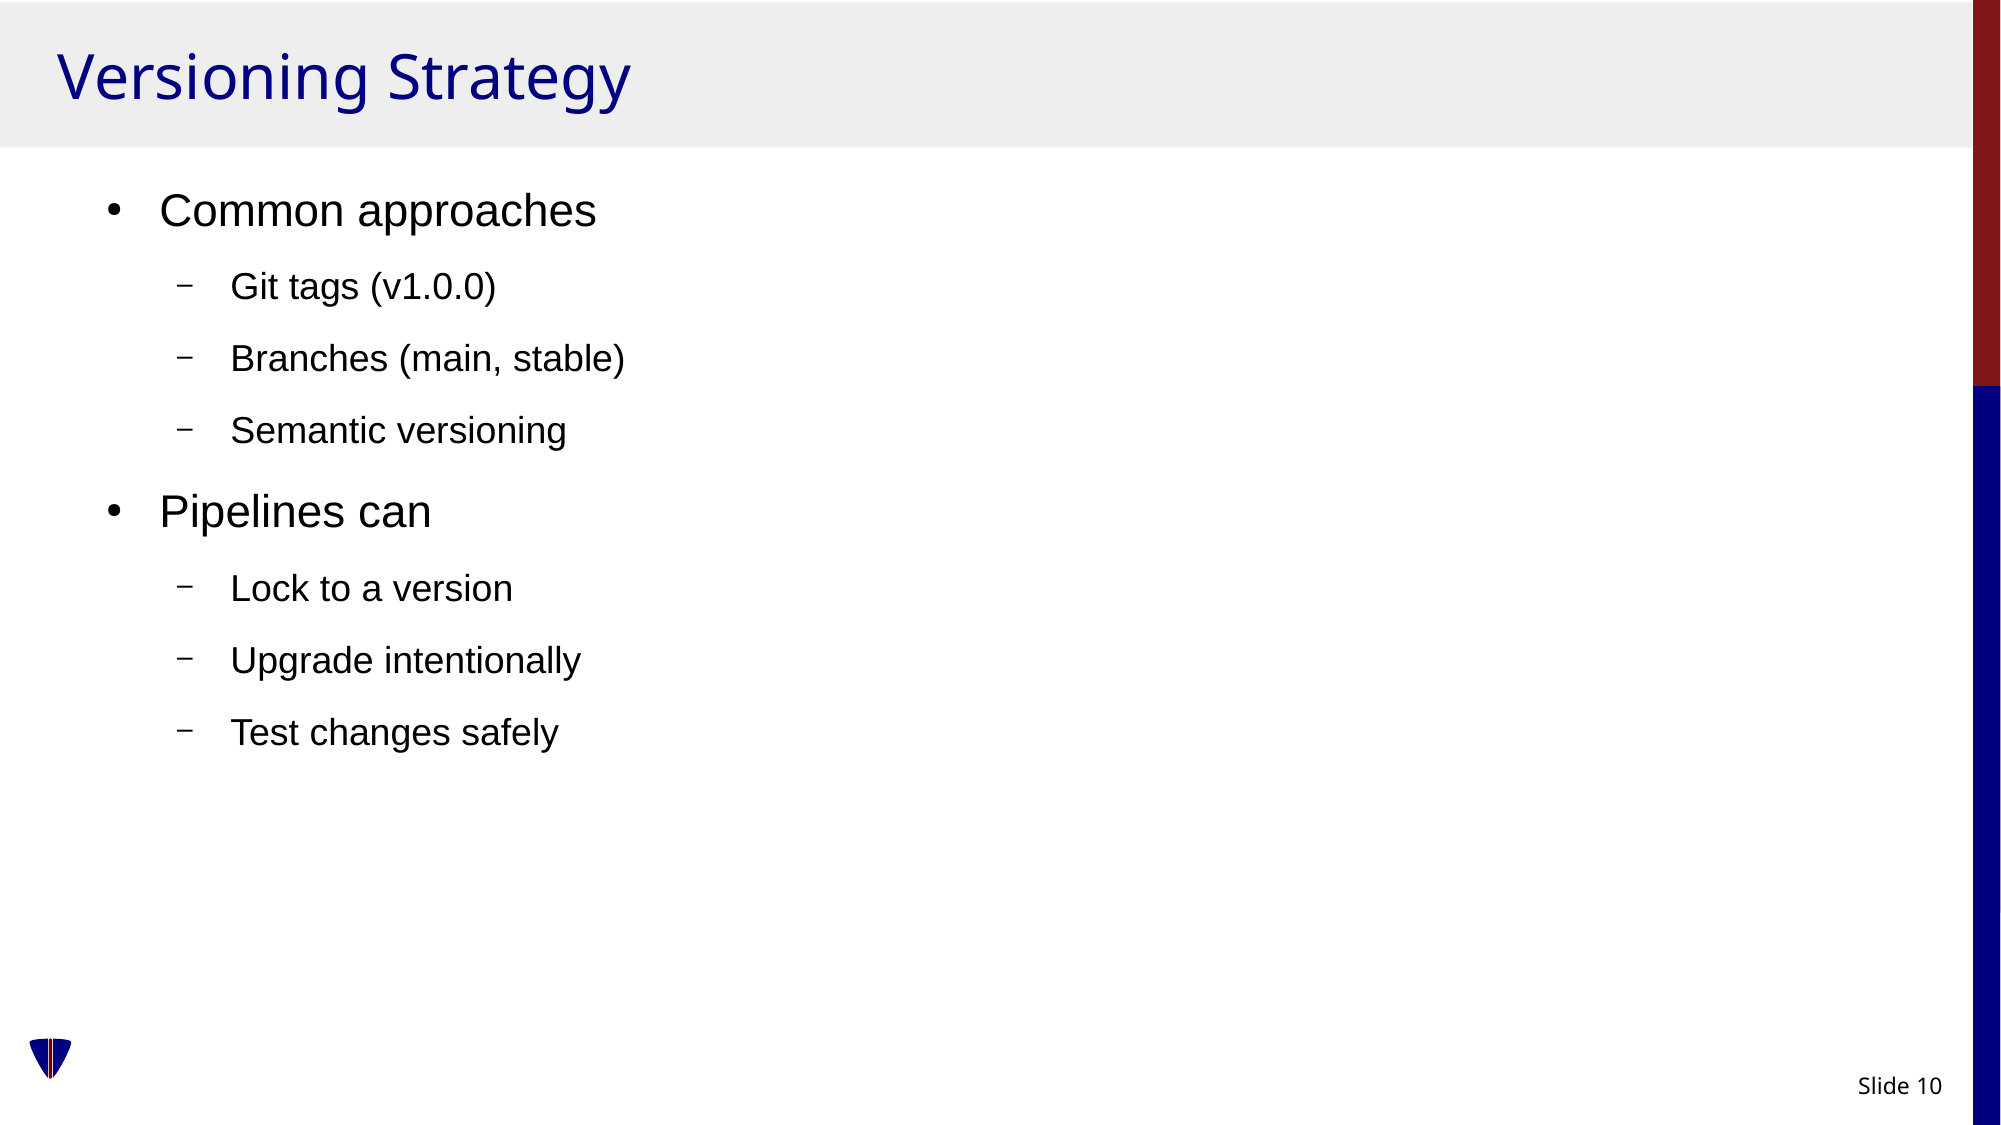

# Versioning Strategy
Common approaches
Git tags (v1.0.0)
Branches (main, stable)
Semantic versioning
Pipelines can
Lock to a version
Upgrade intentionally
Test changes safely